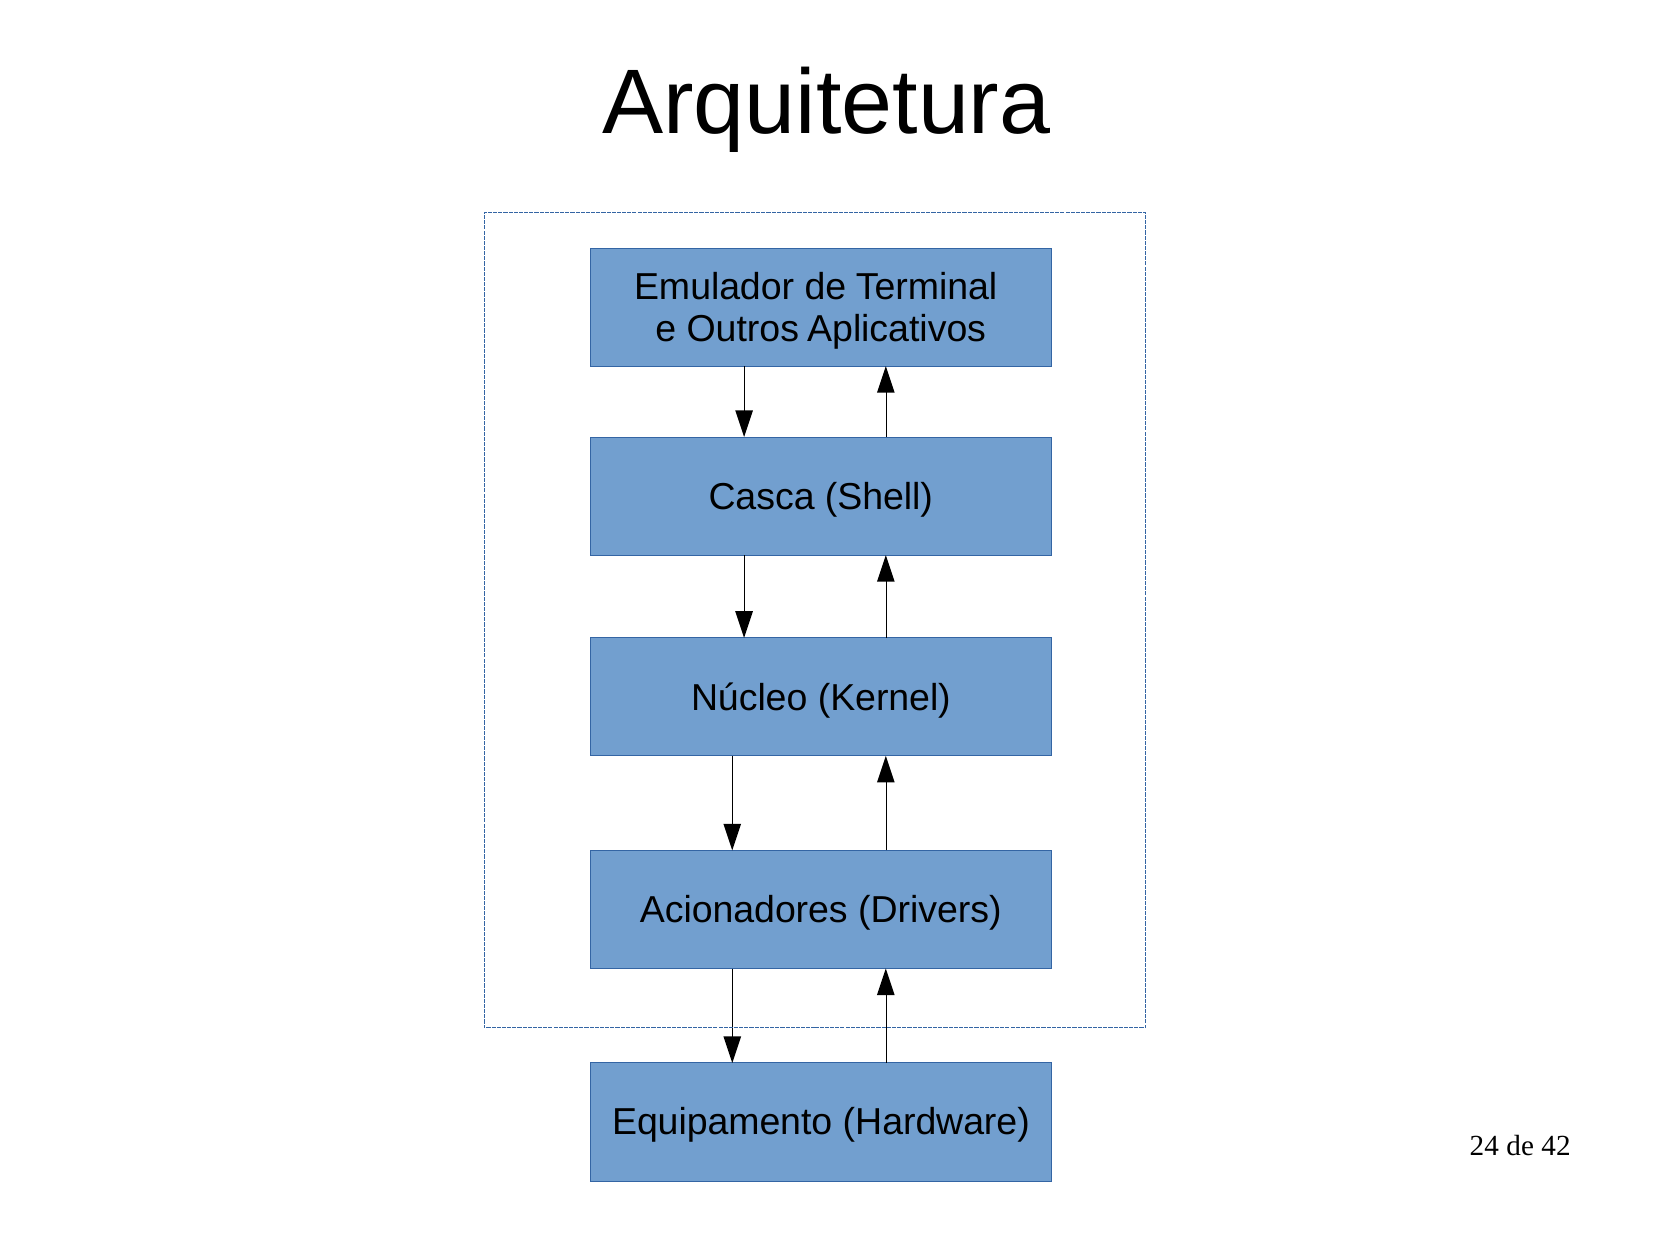

# Arquitetura
Emulador de Terminal
e Outros Aplicativos
Casca (Shell)
Núcleo (Kernel)
Acionadores (Drivers)
Equipamento (Hardware)
24